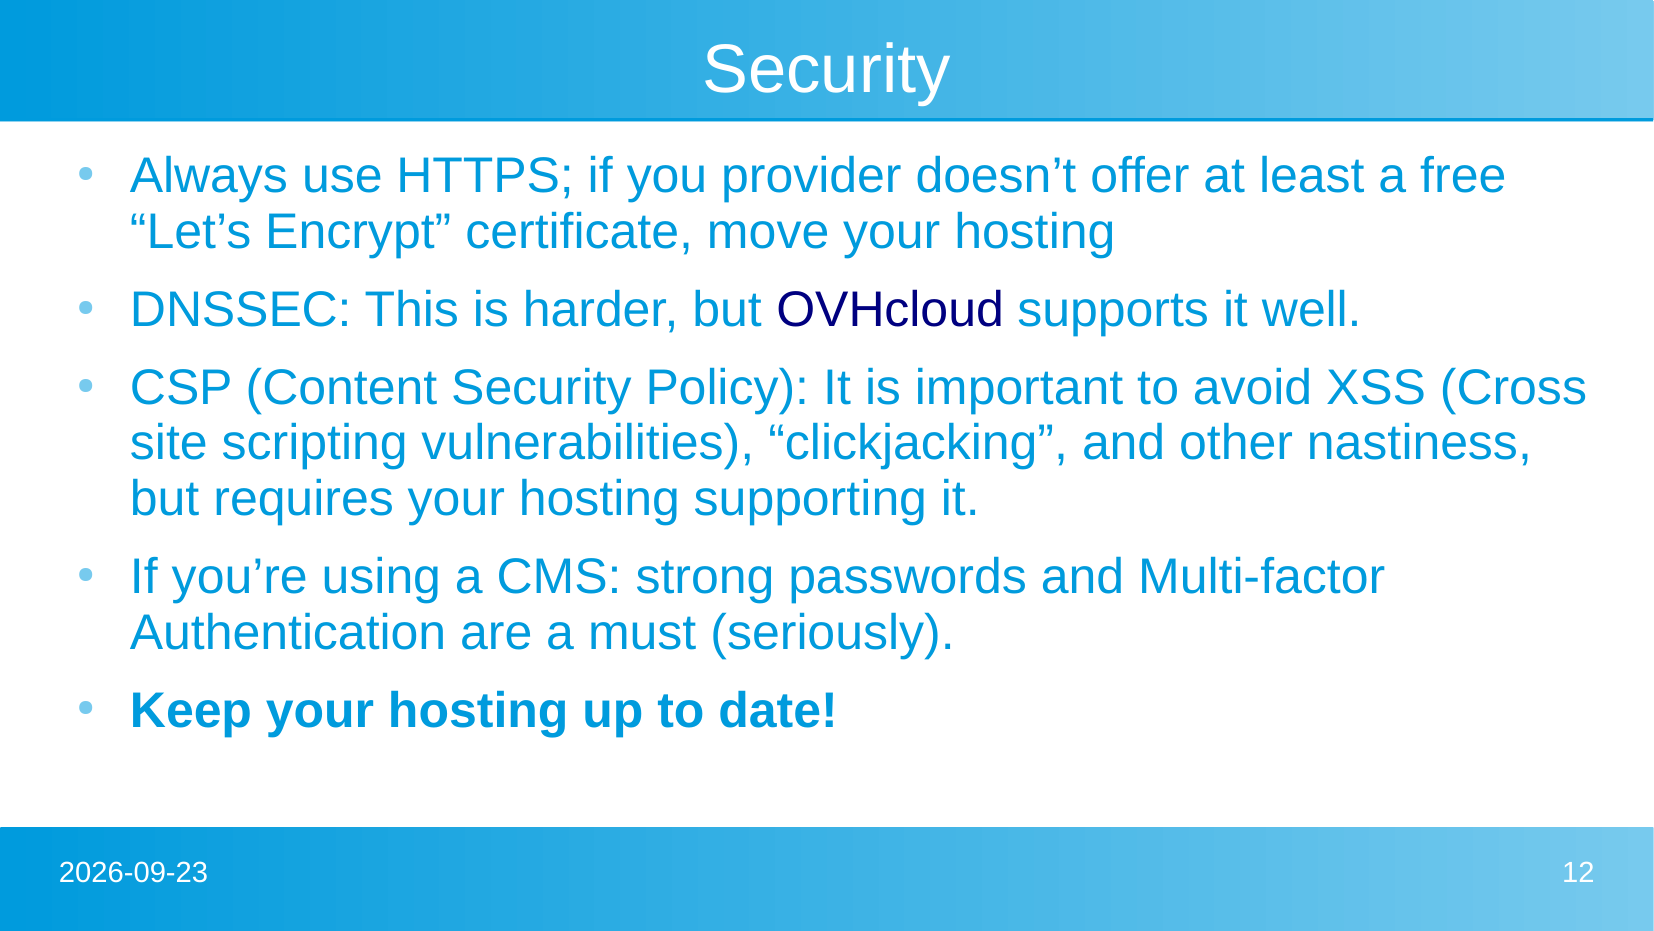

# Security
Always use HTTPS; if you provider doesn’t offer at least a free “Let’s Encrypt” certificate, move your hosting
DNSSEC: This is harder, but OVHcloud supports it well.
CSP (Content Security Policy): It is important to avoid XSS (Cross site scripting vulnerabilities), “clickjacking”, and other nastiness, but requires your hosting supporting it.
If you’re using a CMS: strong passwords and Multi-factor Authentication are a must (seriously).
Keep your hosting up to date!
12